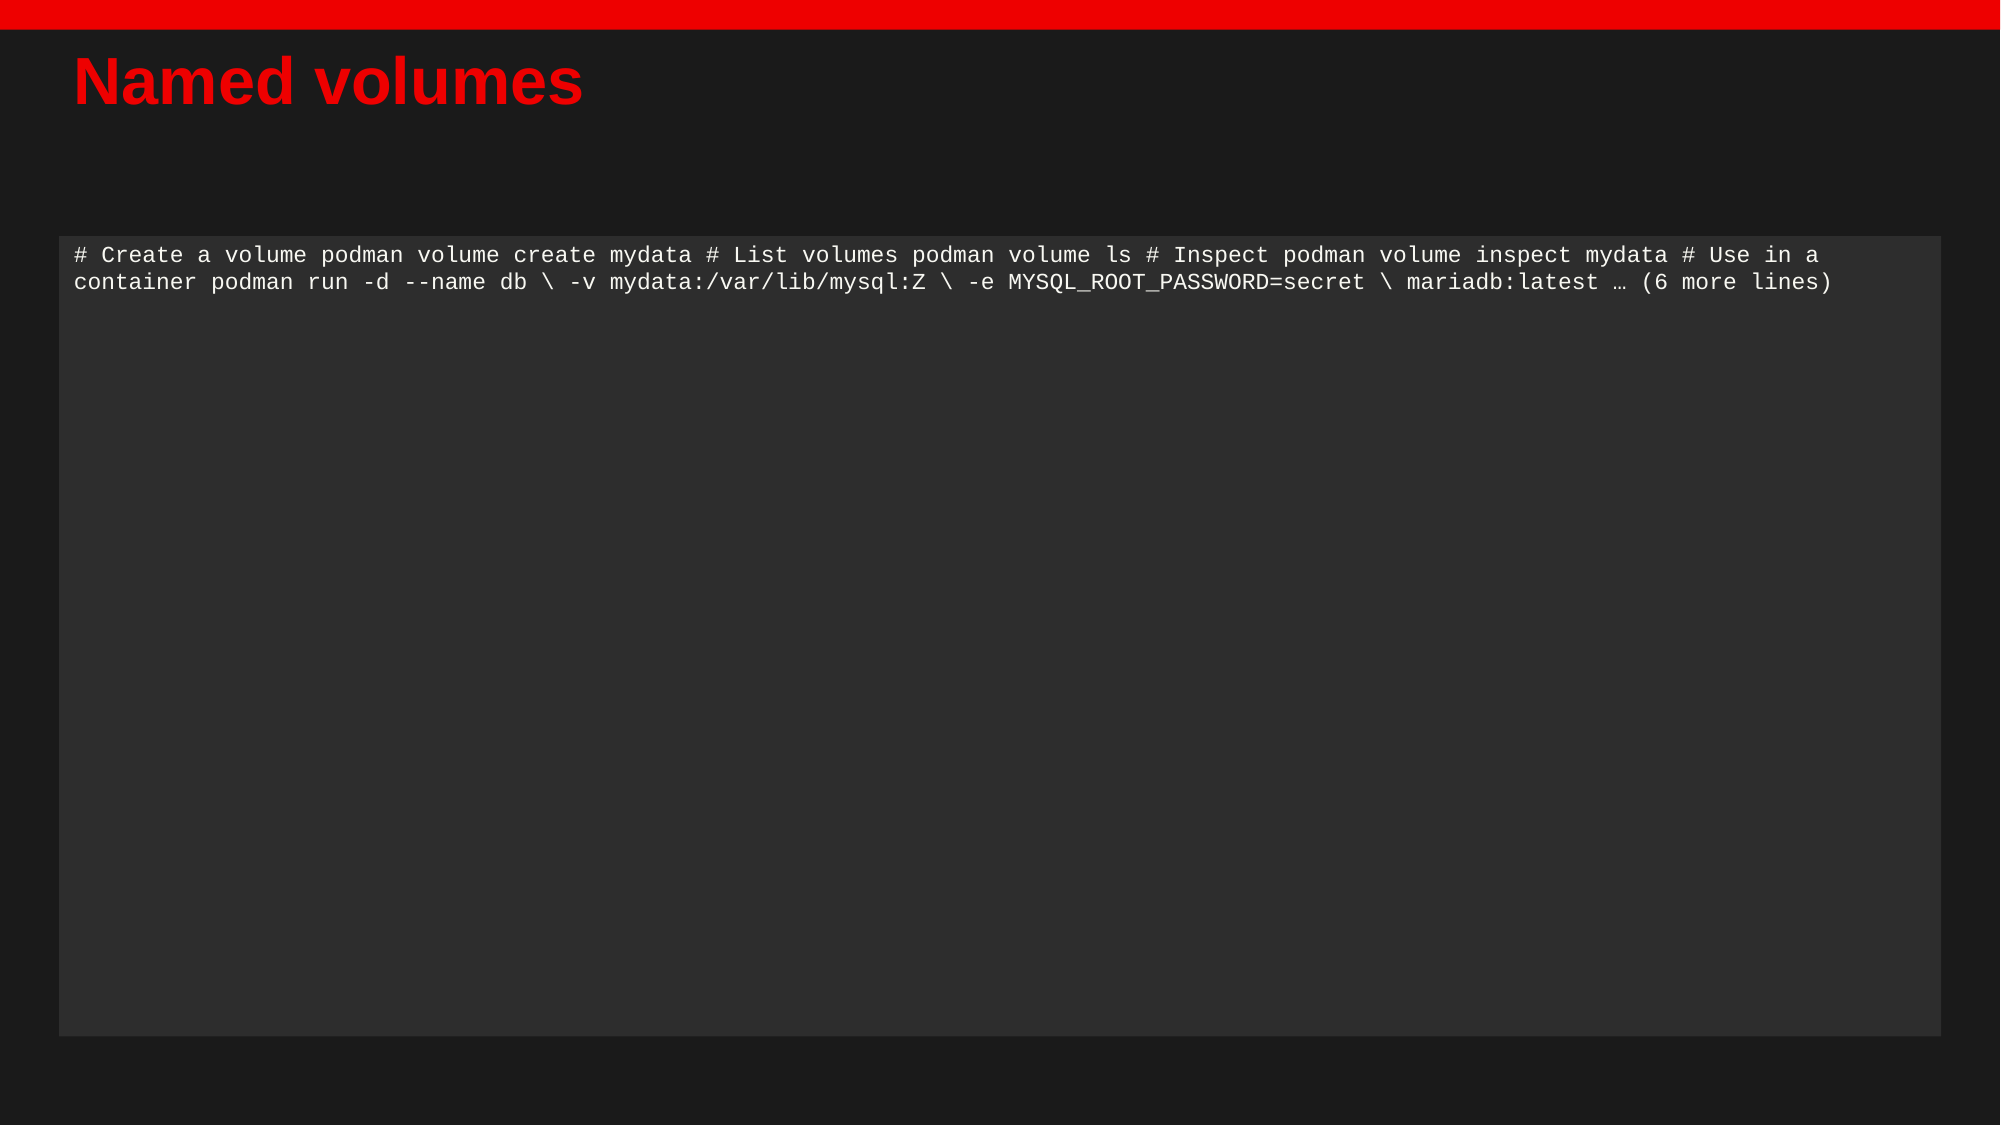

Named volumes
# Create a volume podman volume create mydata # List volumes podman volume ls # Inspect podman volume inspect mydata # Use in a container podman run -d --name db \ -v mydata:/var/lib/mysql:Z \ -e MYSQL_ROOT_PASSWORD=secret \ mariadb:latest … (6 more lines)